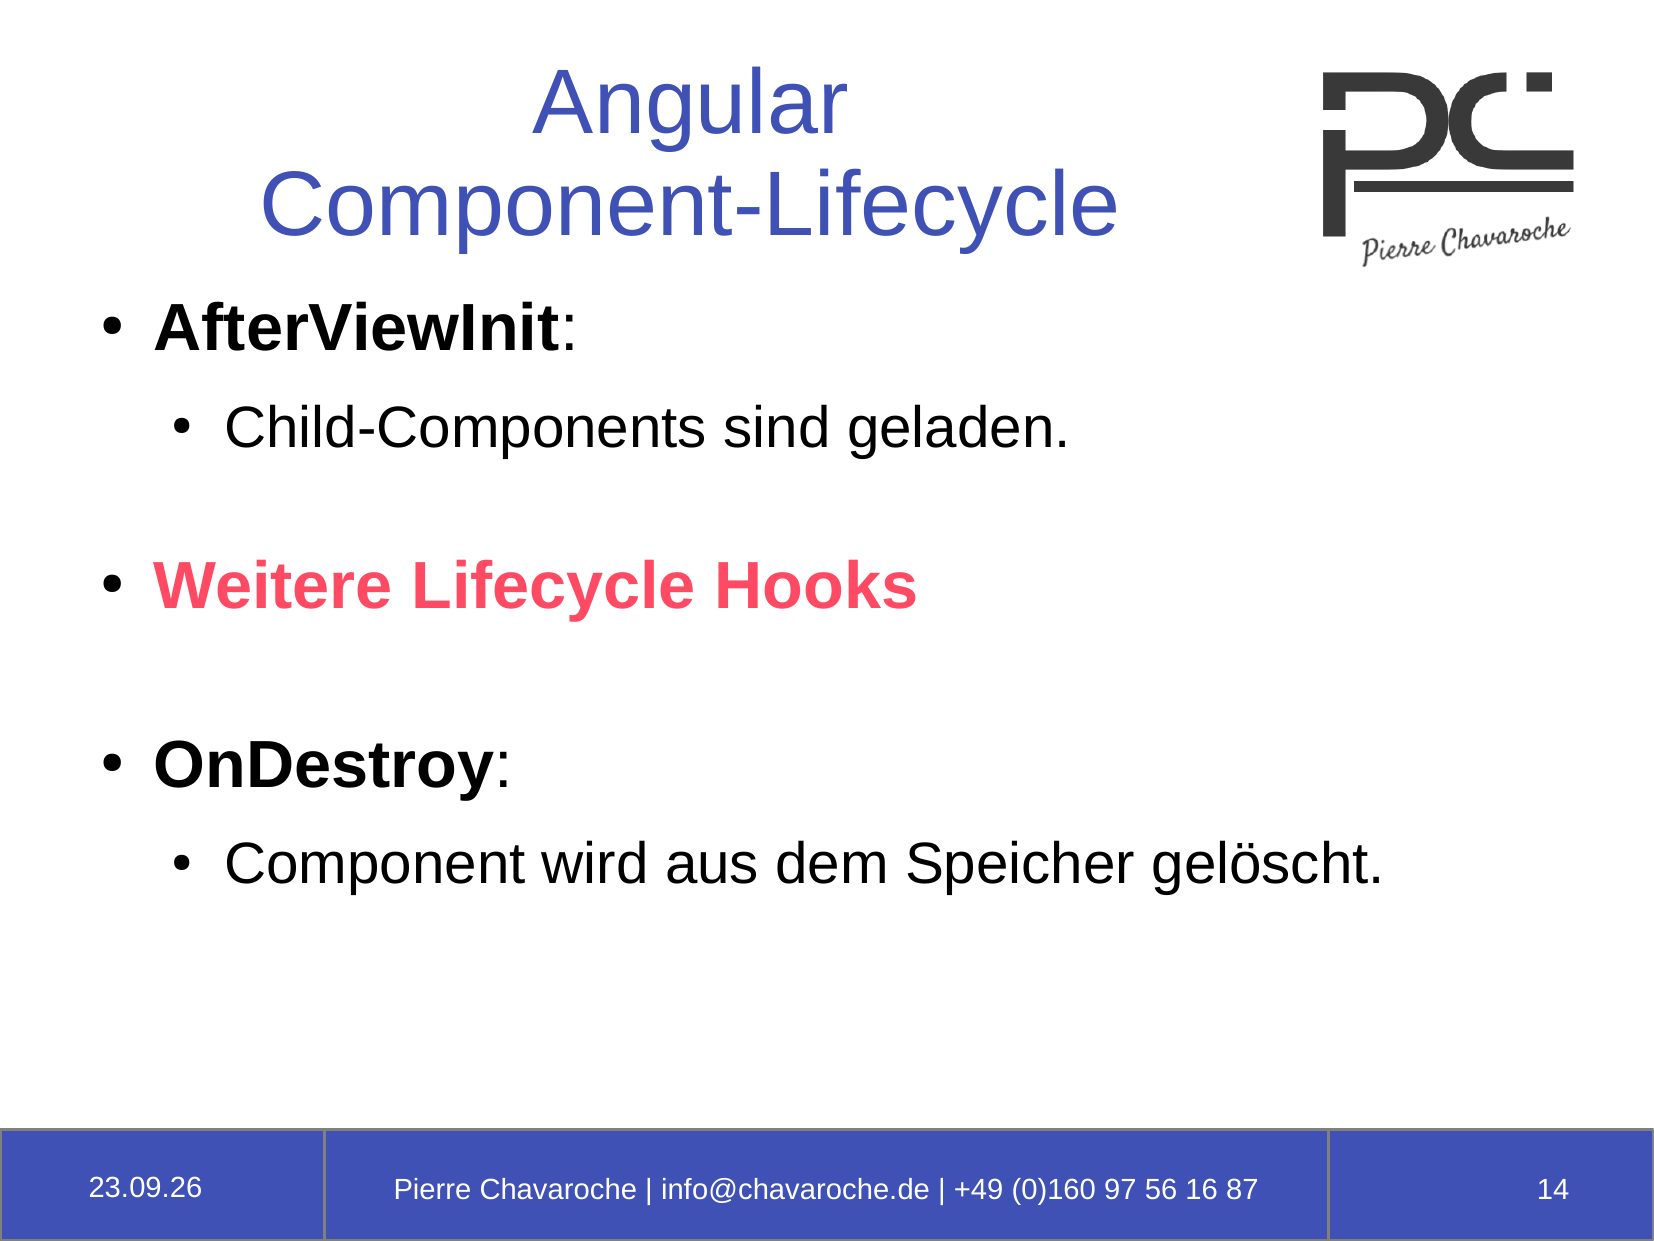

# Angular Component-Lifecycle
AfterViewInit:
Child-Components sind geladen.
Weitere Lifecycle Hooks
OnDestroy:
Component wird aus dem Speicher gelöscht.
Pierre Chavaroche | info@chavaroche.de | +49 (0)160 97 56 16 87
14